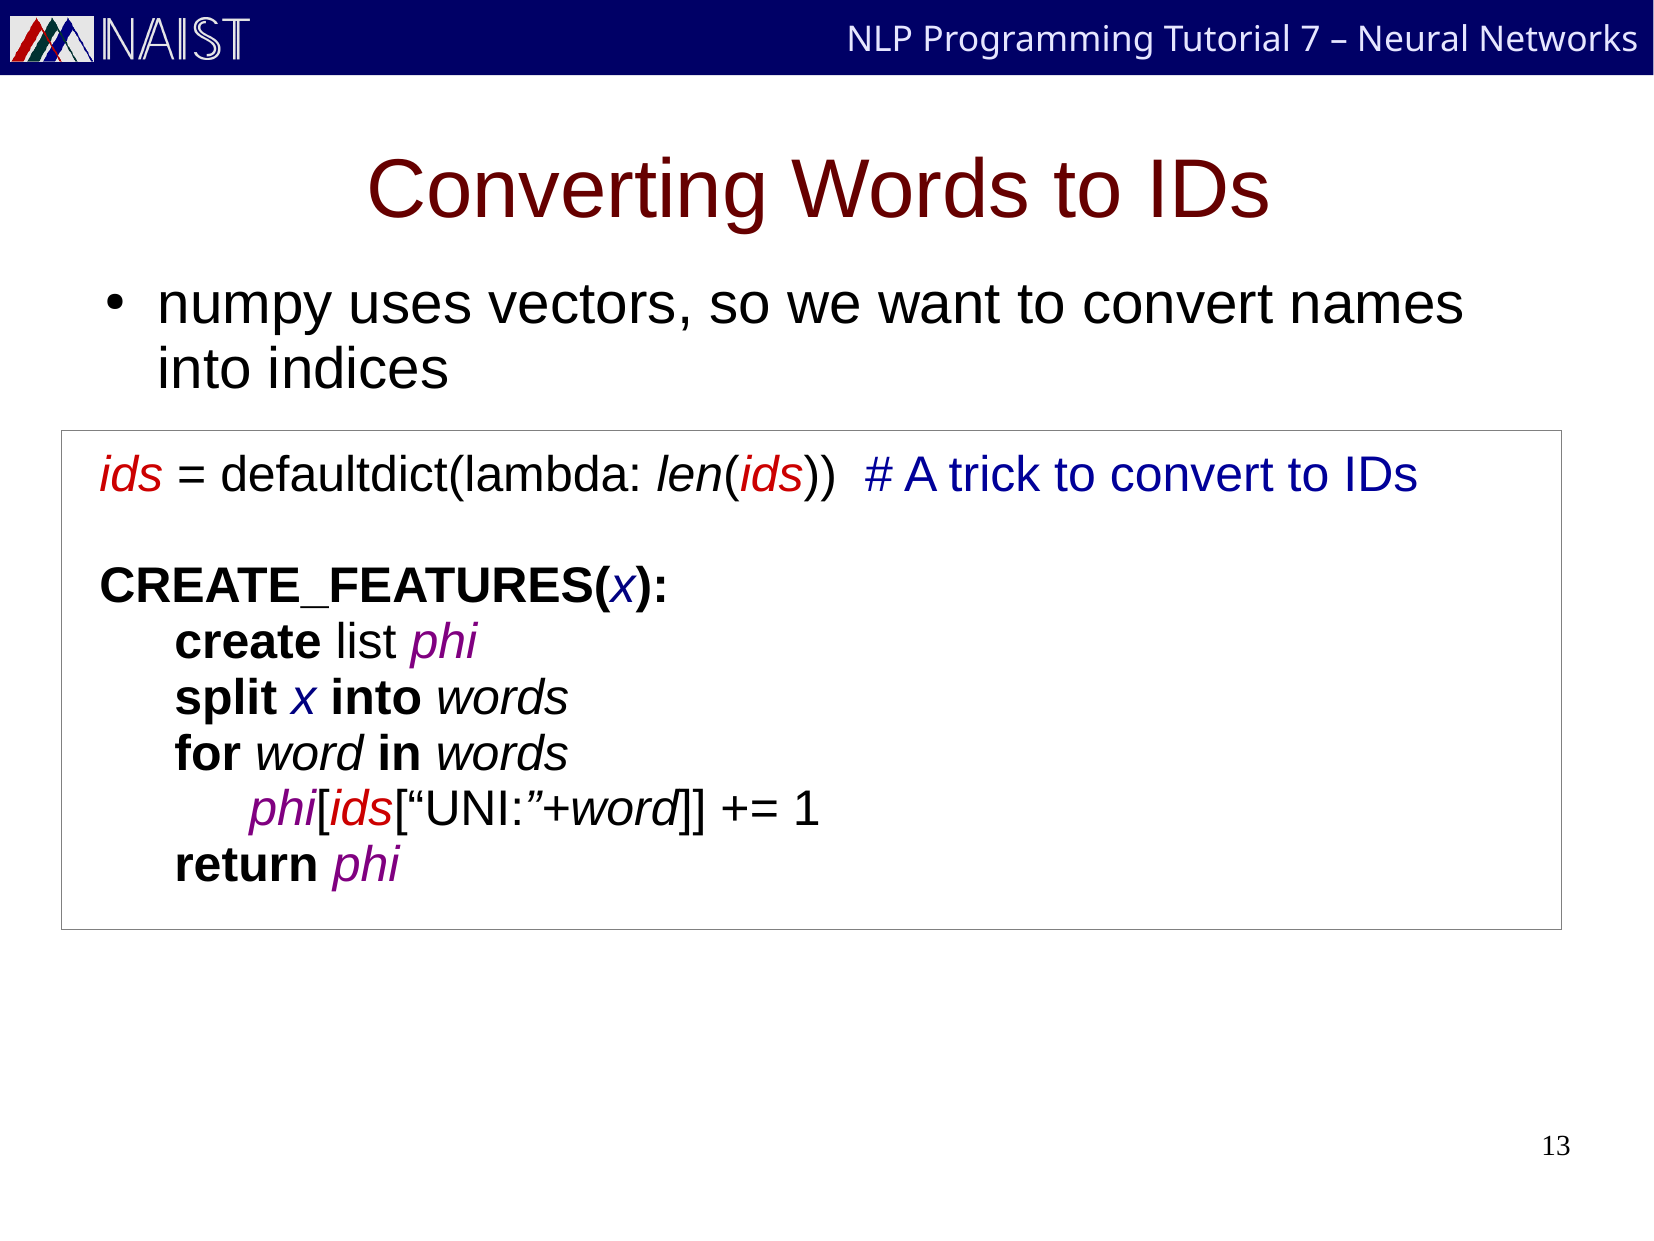

# Converting Words to IDs
numpy uses vectors, so we want to convert names into indices
ids = defaultdict(lambda: len(ids)) # A trick to convert to IDs
CREATE_FEATURES(x):
	create list phi
	split x into words
	for word in words
		phi[ids[“UNI:”+word]] += 1
	return phi
13